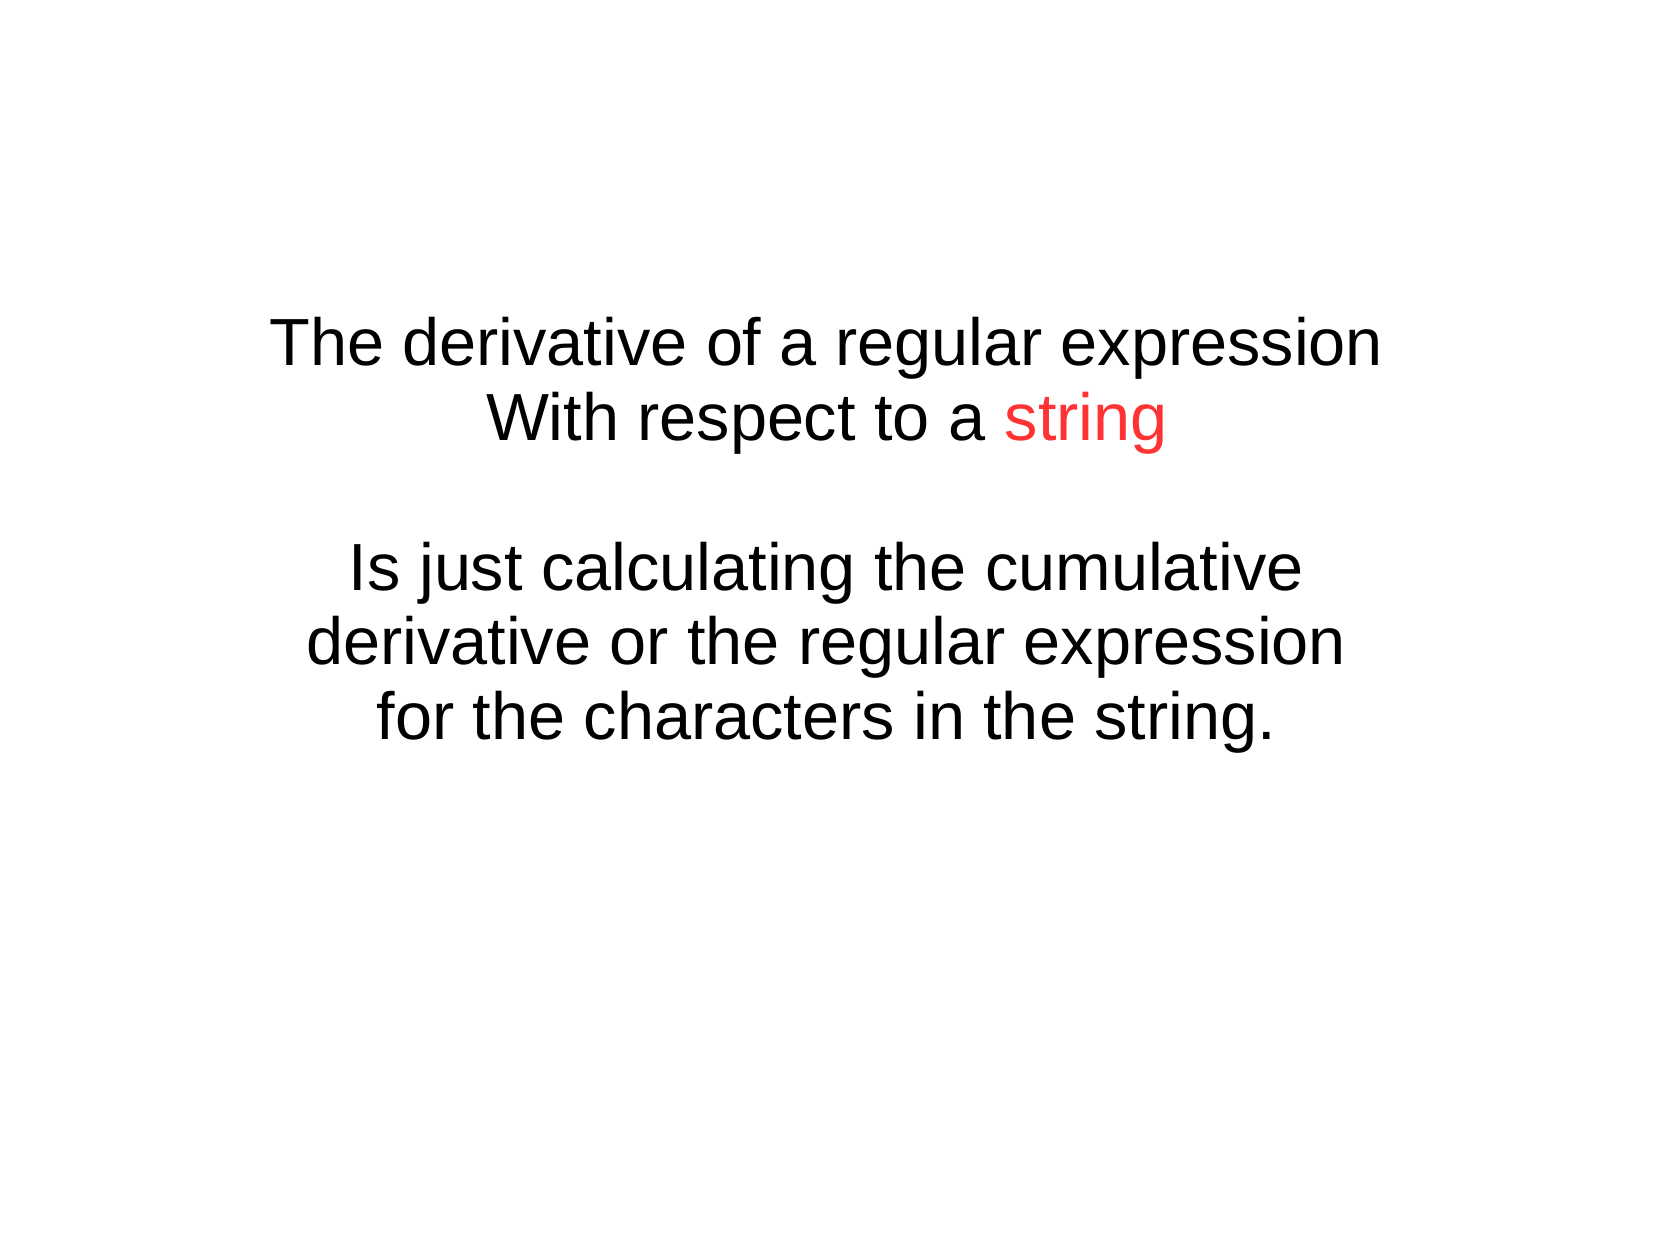

# The derivative of a regular expression
With respect to a string
Is just calculating the cumulative
derivative or the regular expression
for the characters in the string.